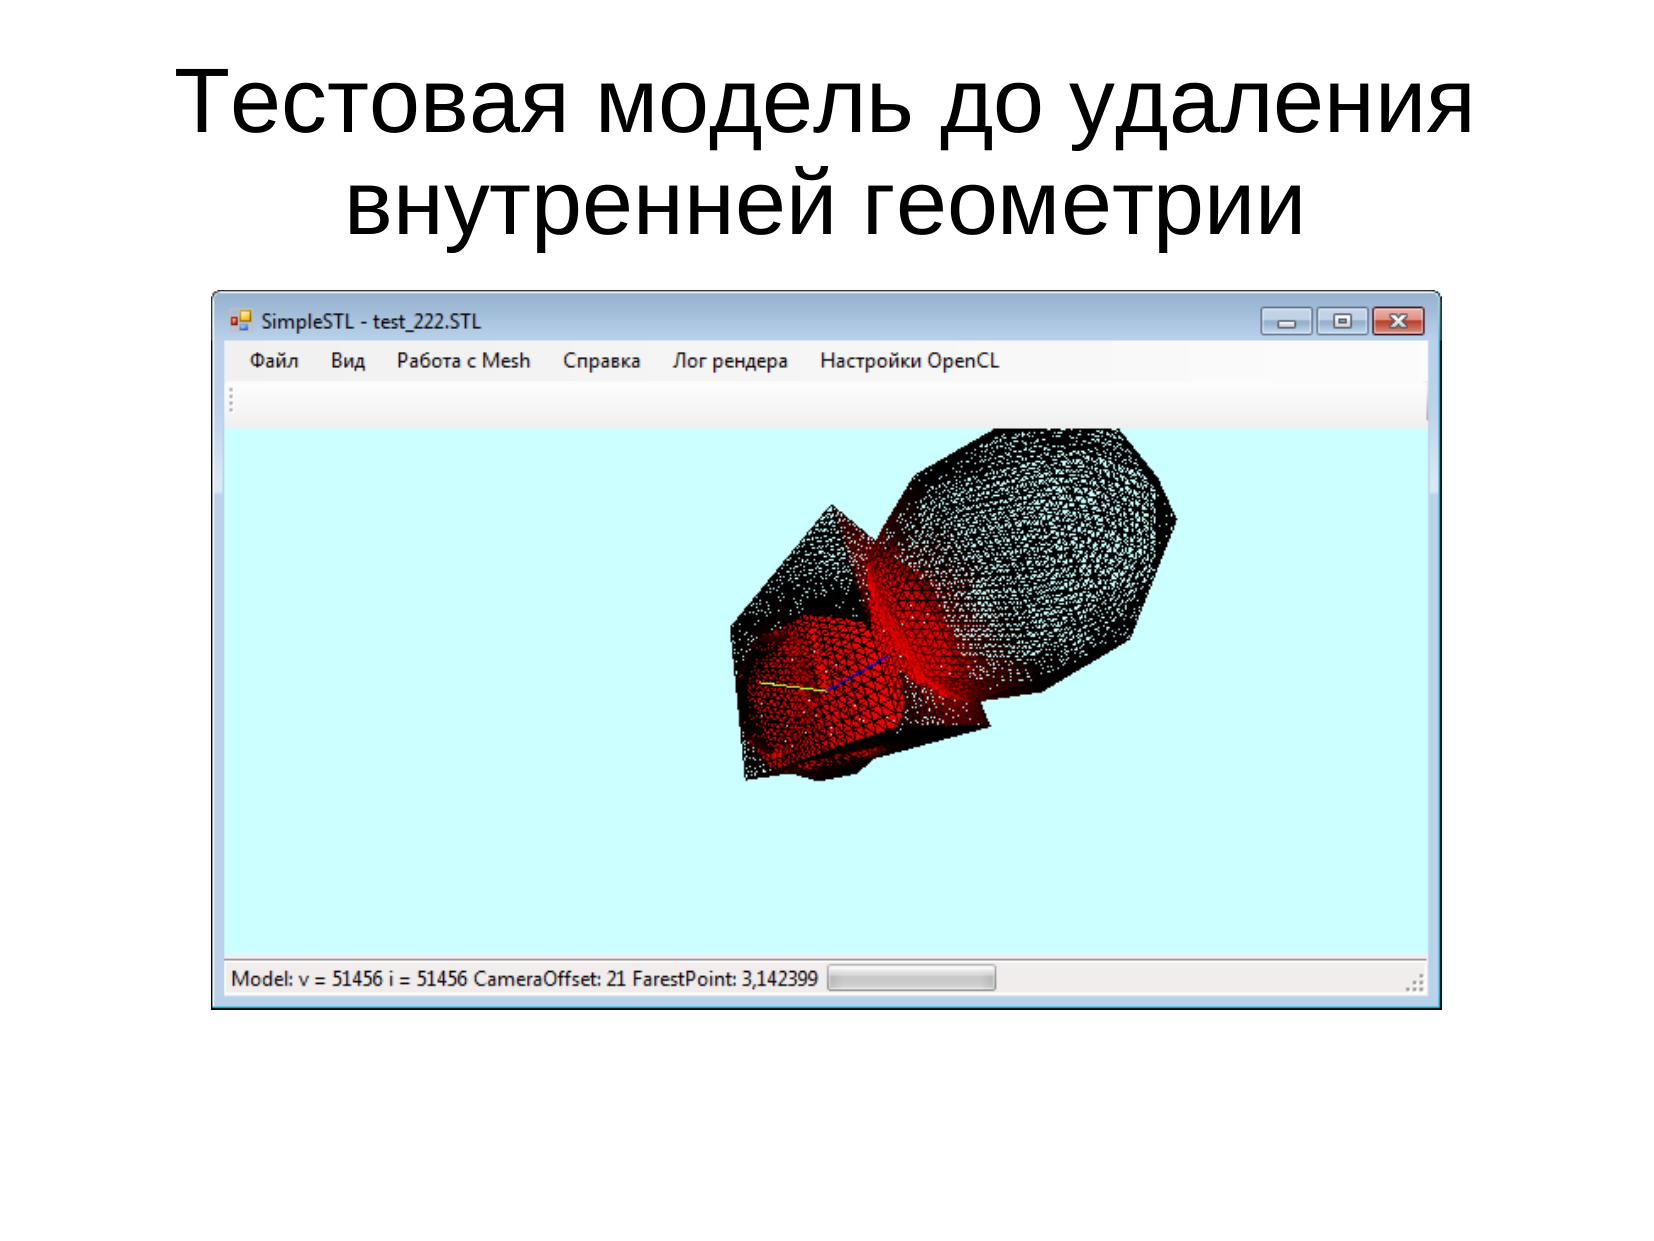

# Тестовая модель до удаления внутренней геометрии